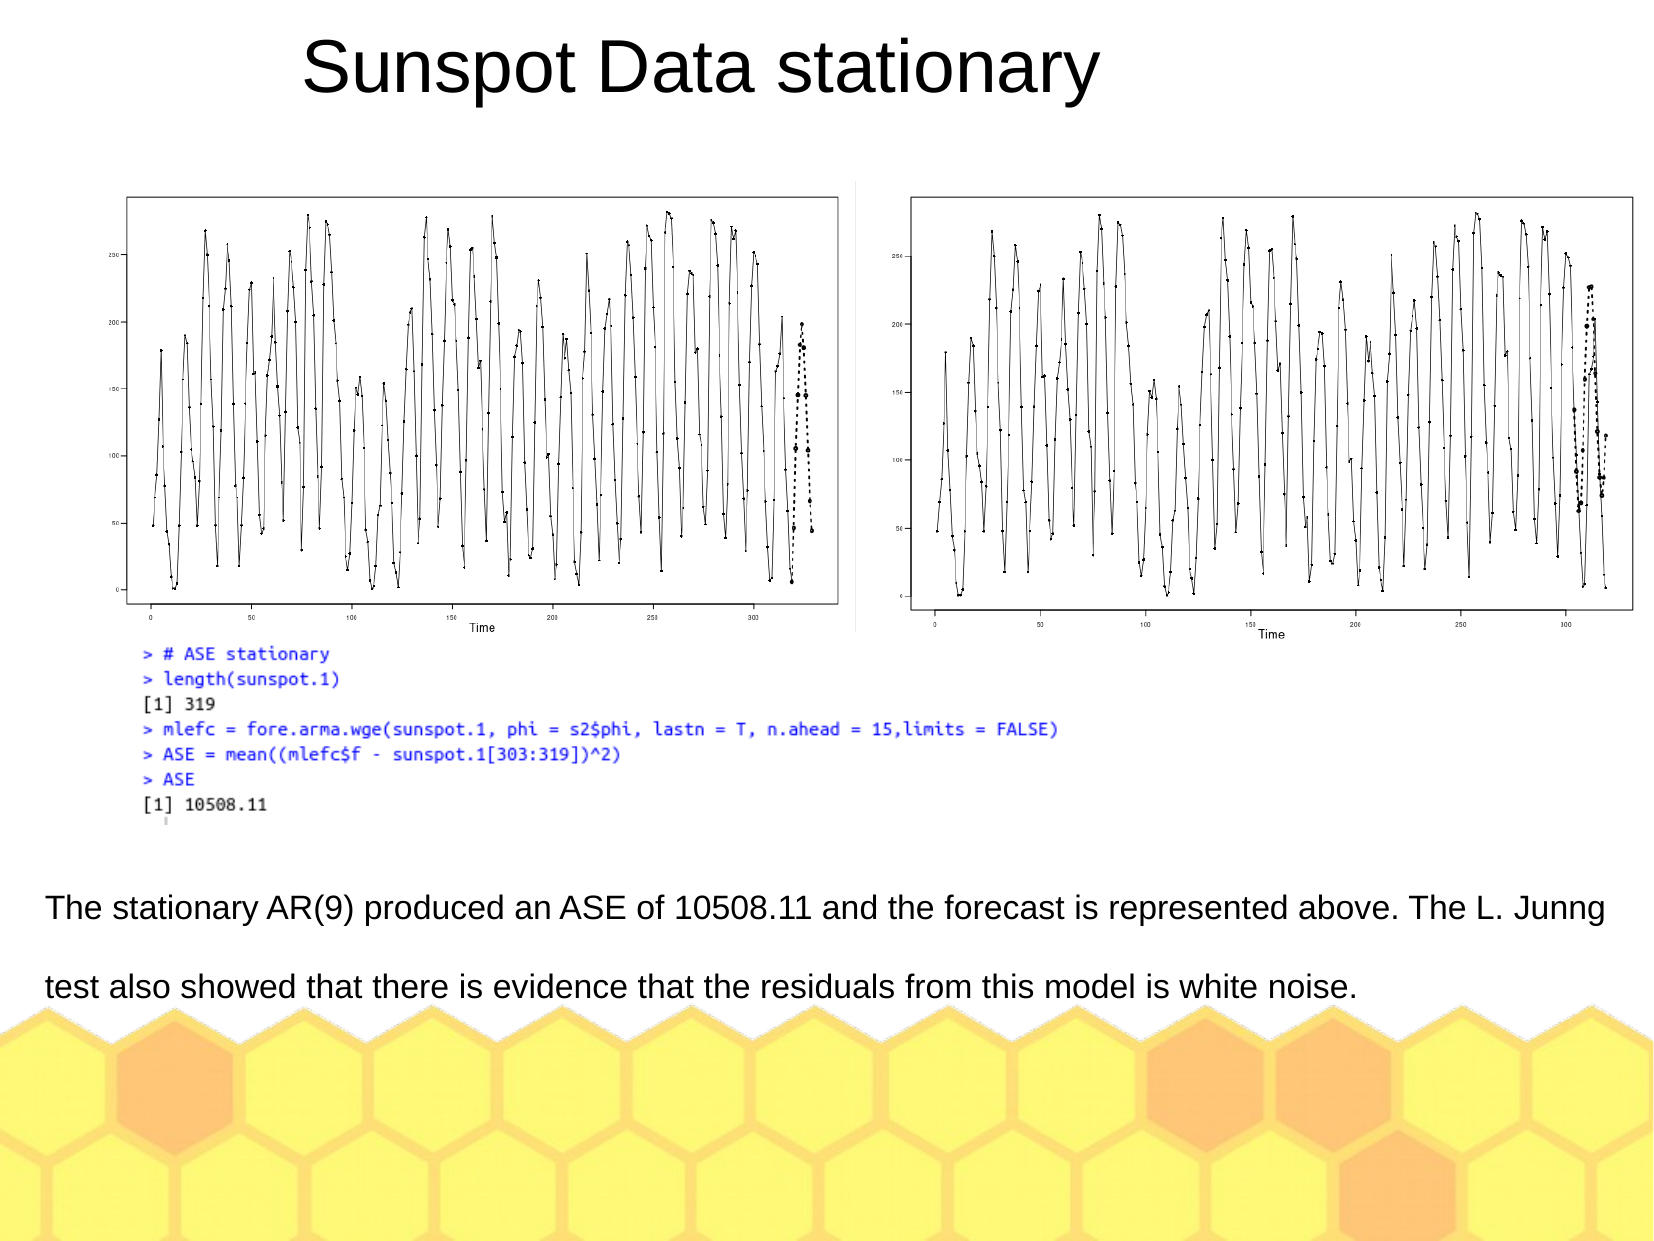

# Sunspot Data stationary
The stationary AR(9) produced an ASE of 10508.11 and the forecast is represented above. The L. Junng test also showed that there is evidence that the residuals from this model is white noise.